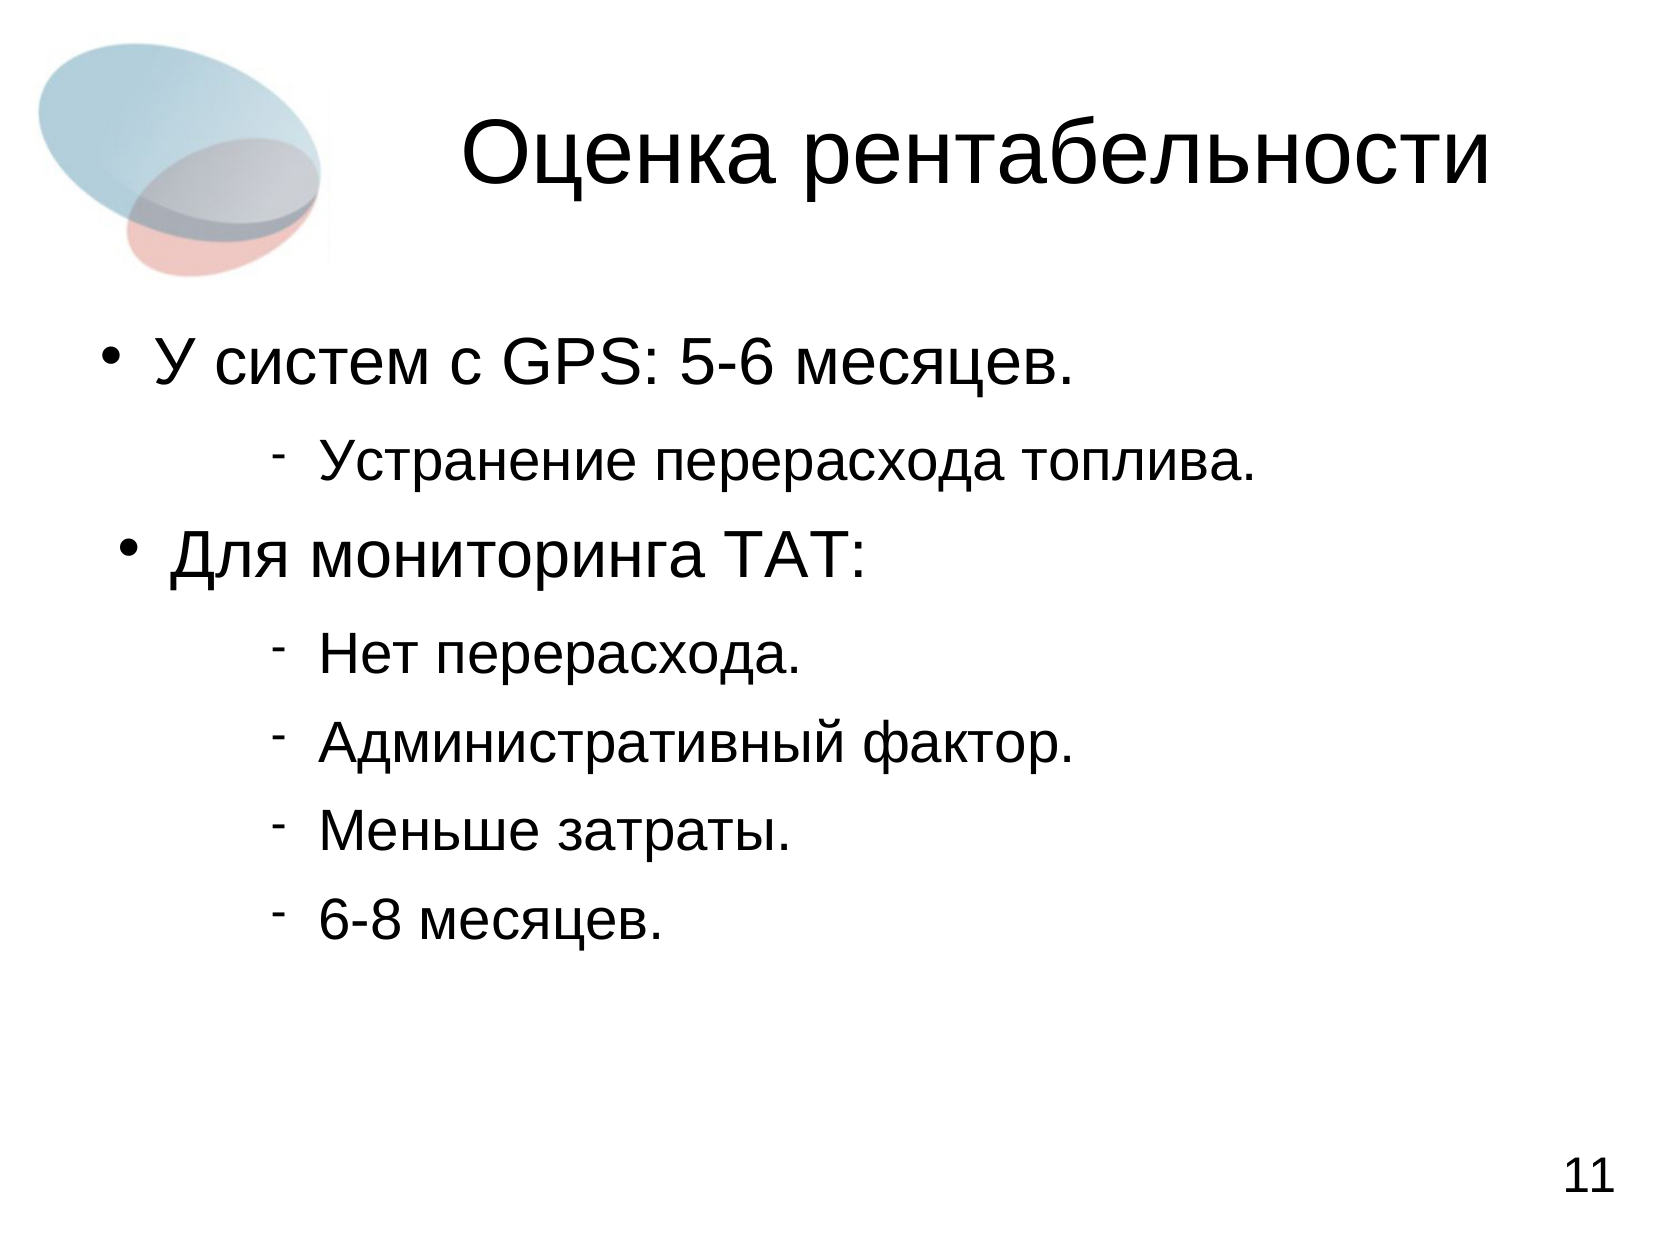

# Оценка рентабельности
У систем с GPS: 5-6 месяцев.
Устранение перерасхода топлива.
Для мониторинга ТАТ:
Нет перерасхода.
Административный фактор.
Меньше затраты.
6-8 месяцев.
11